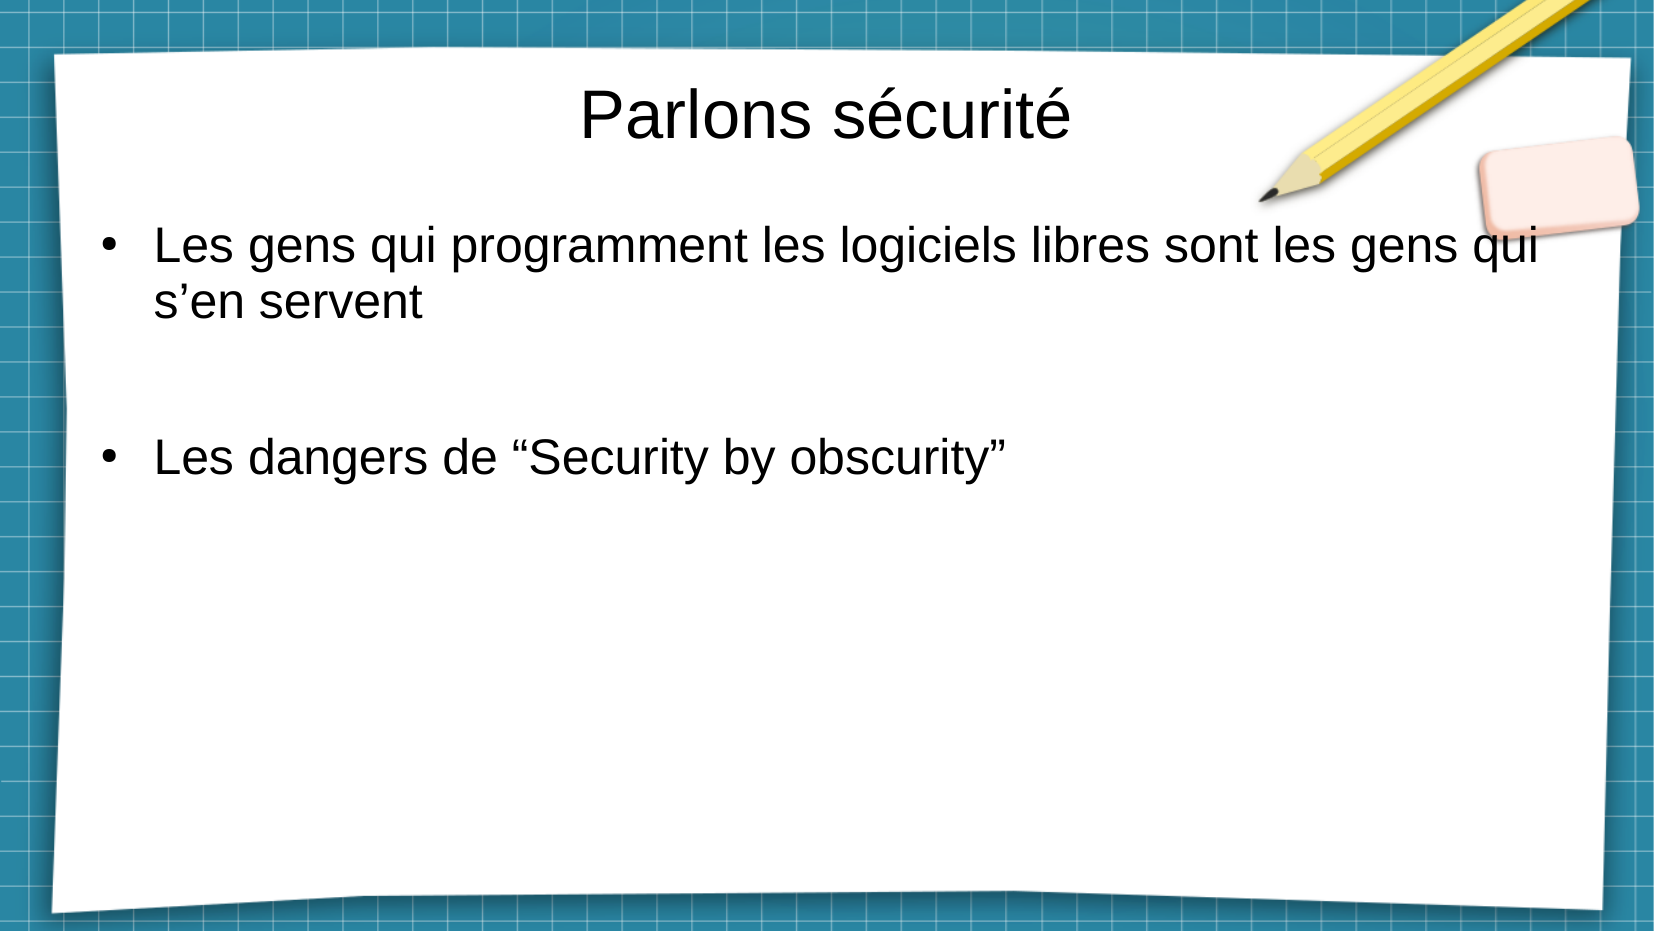

# Parlons sécurité
Les gens qui programment les logiciels libres sont les gens qui s’en servent
Les dangers de “Security by obscurity”